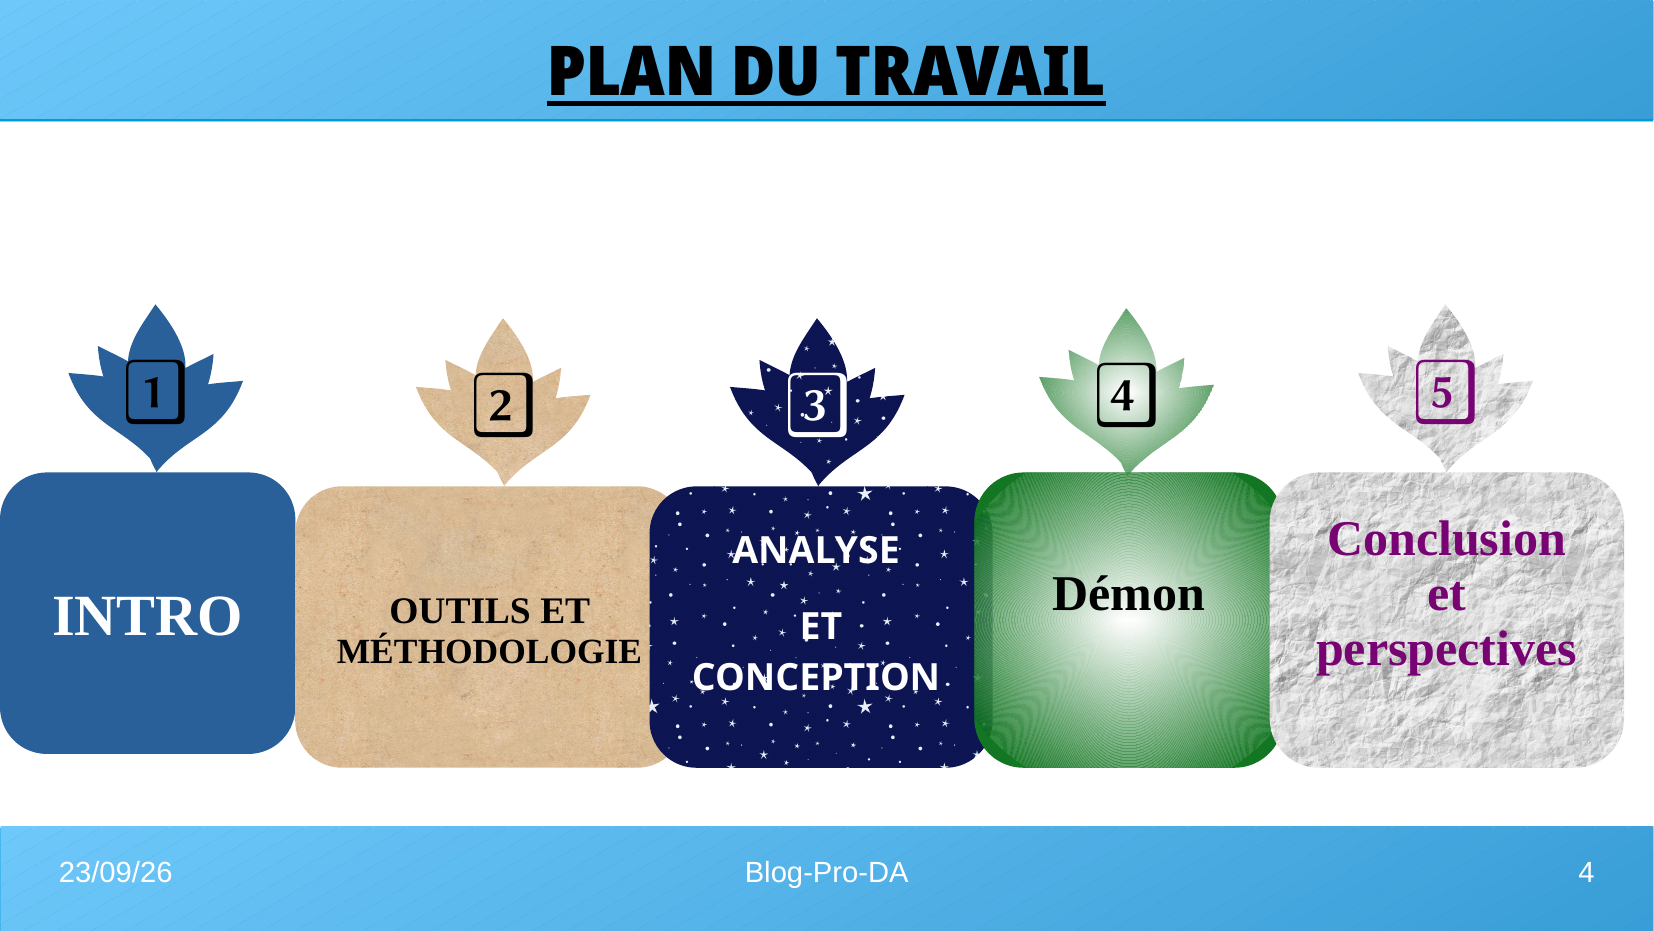

# PLAN DU TRAVAIL
1
5
4
2
3
INTRO
Démon
Conclusion et perspectives
OUTILS ET MÉTHODOLOGIE
ANALYSE
ET CONCEPTION
Blog-Pro-DA
4